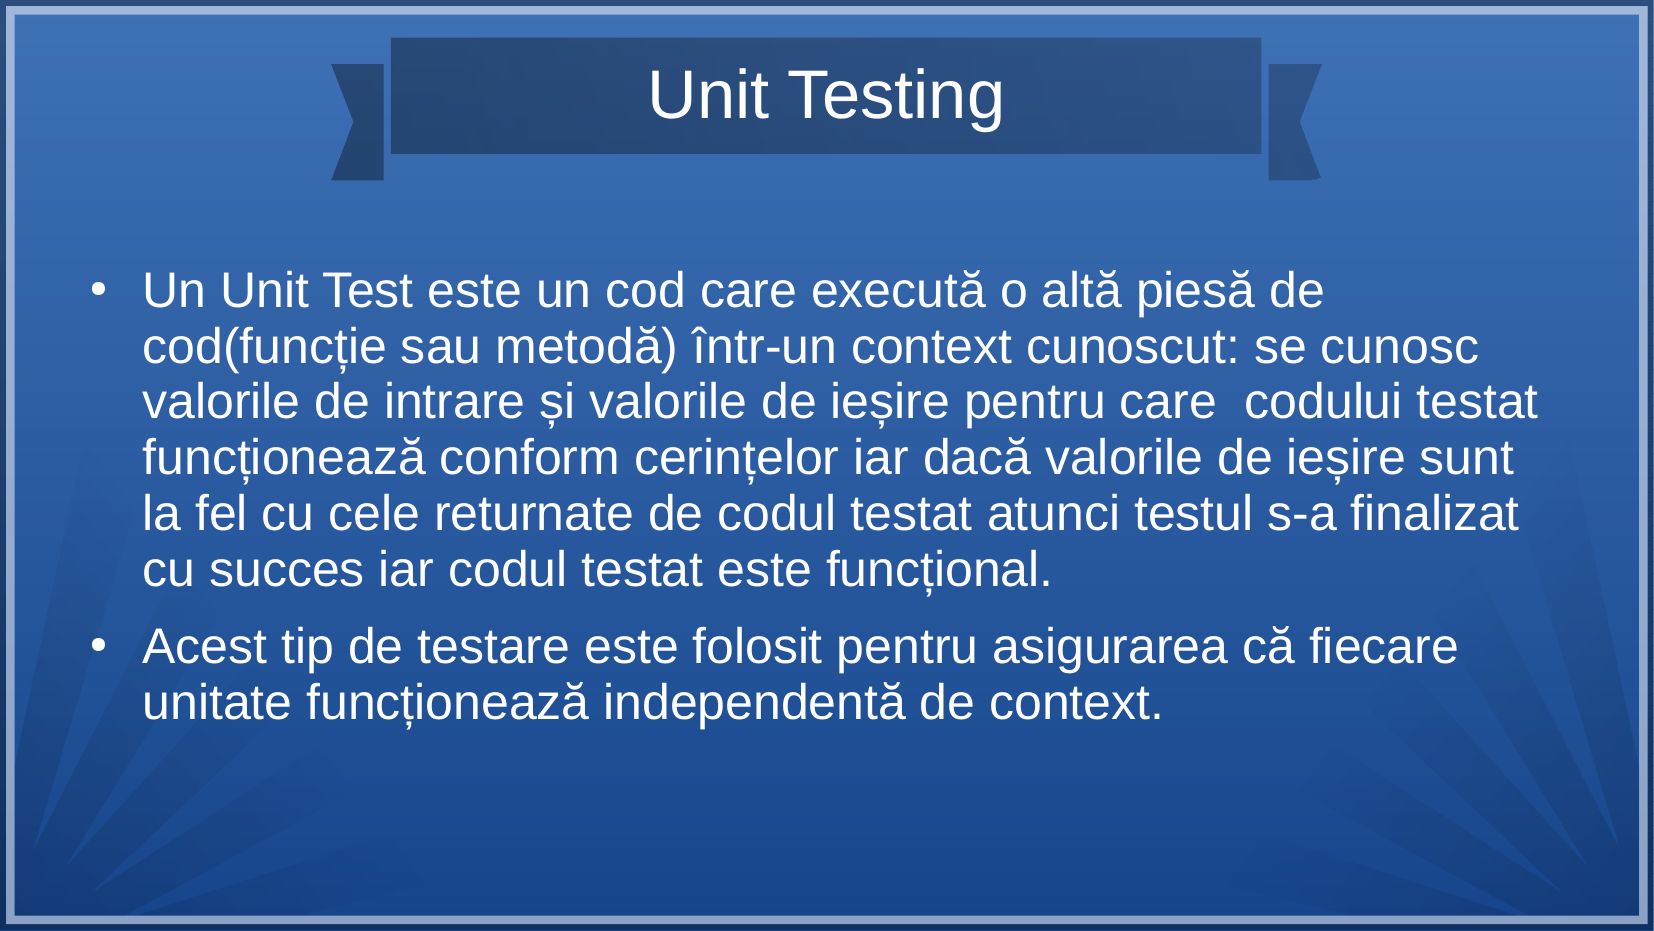

# Unit Testing
Un Unit Test este un cod care execută o altă piesă de cod(funcție sau metodă) într-un context cunoscut: se cunosc valorile de intrare și valorile de ieșire pentru care codului testat funcționează conform cerințelor iar dacă valorile de ieșire sunt la fel cu cele returnate de codul testat atunci testul s-a finalizat cu succes iar codul testat este funcțional.
Acest tip de testare este folosit pentru asigurarea că fiecare unitate funcționează independentă de context.